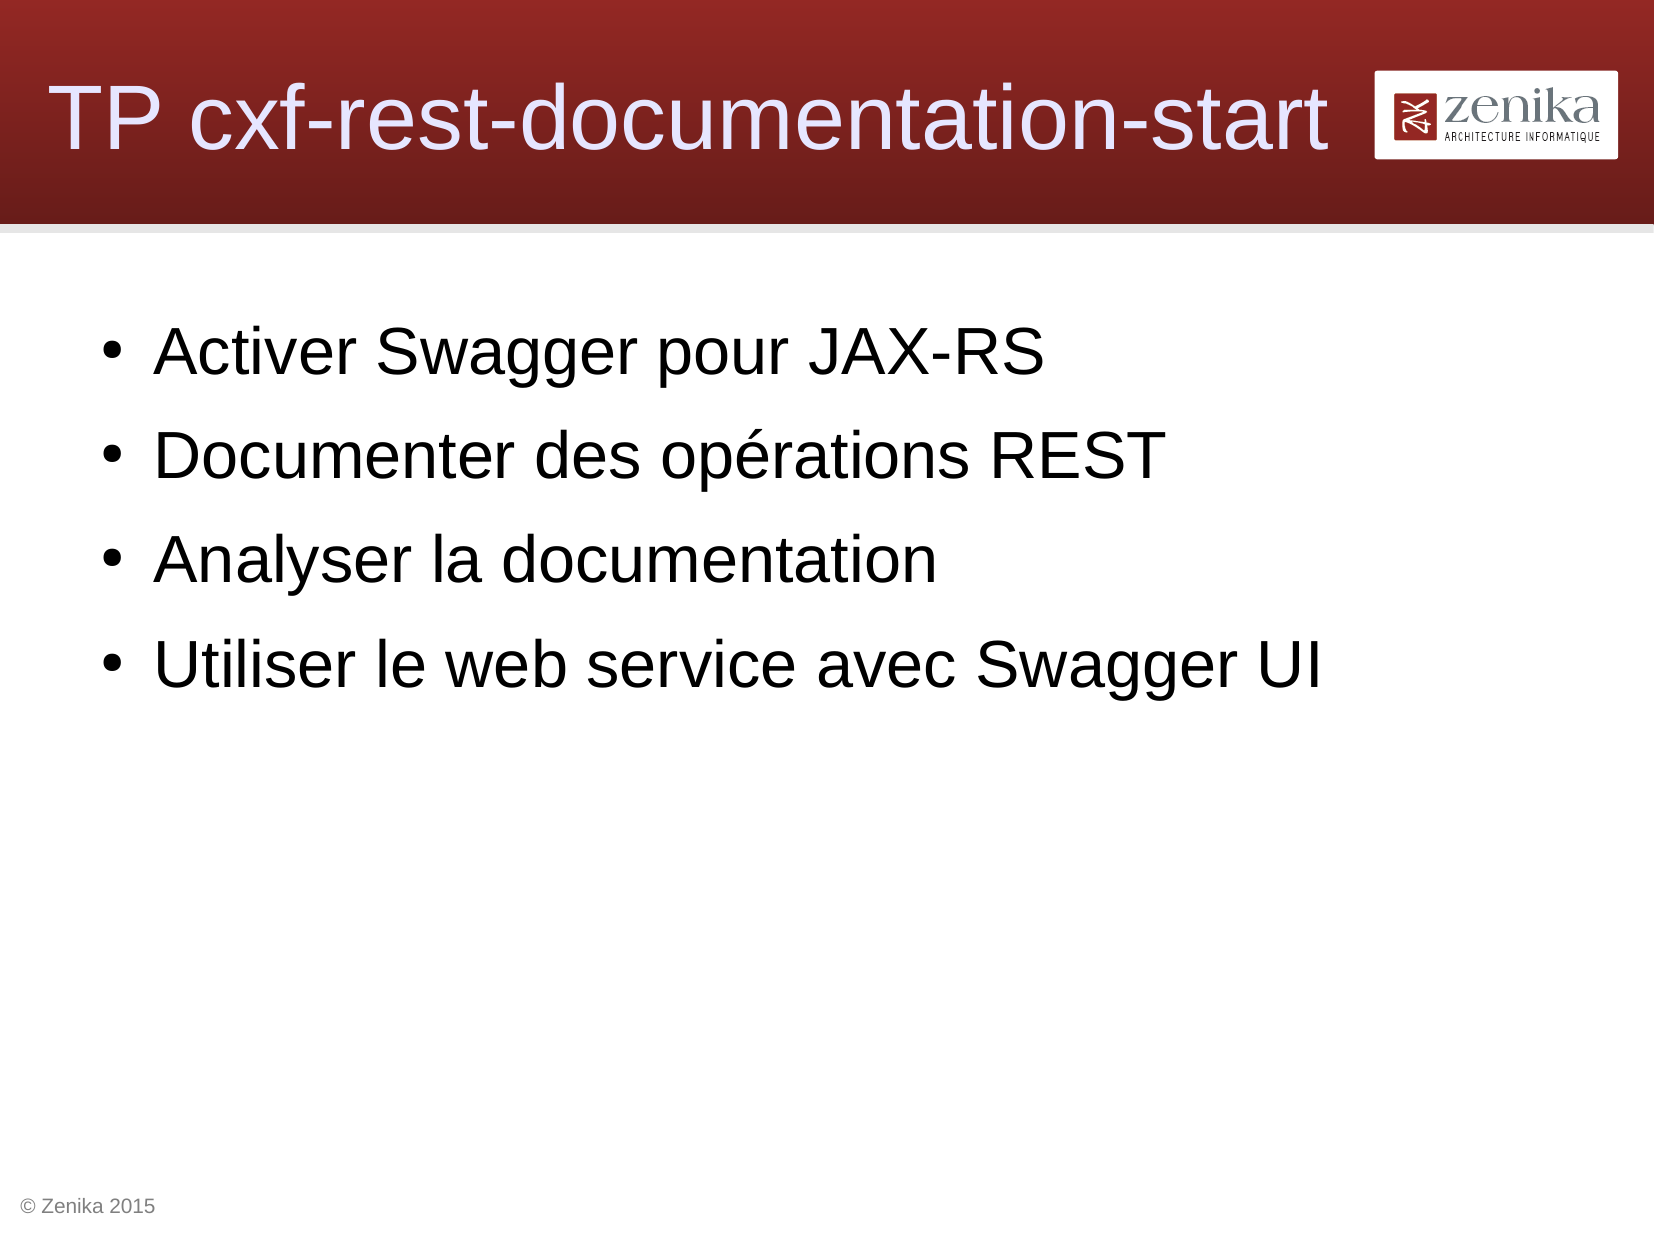

# TP cxf-rest-documentation-start
Activer Swagger pour JAX-RS
Documenter des opérations REST
Analyser la documentation
Utiliser le web service avec Swagger UI